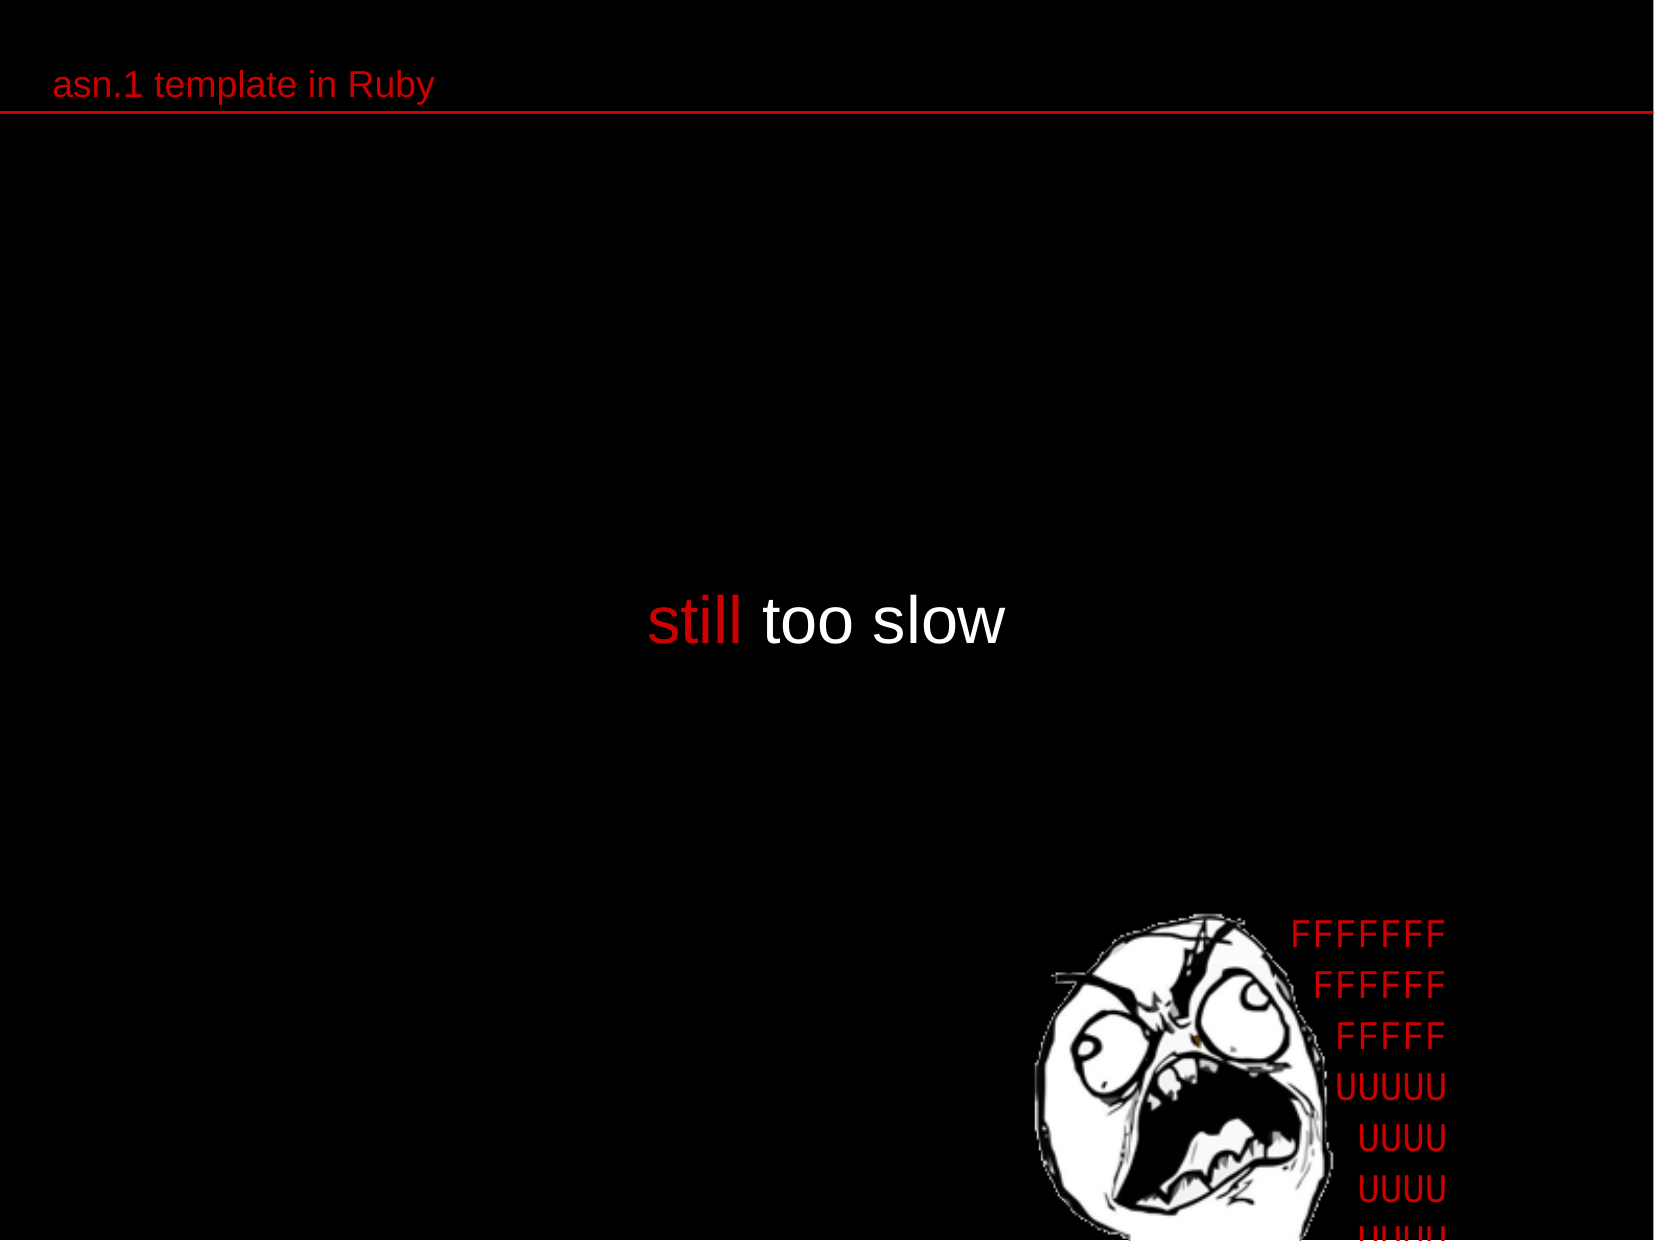

# still too slow
asn.1 template in Ruby
FFFFFFF
 FFFFFF
 FFFFF
 UUUUU
 UUUU
 UUUU
 UUUU
 UUUUU